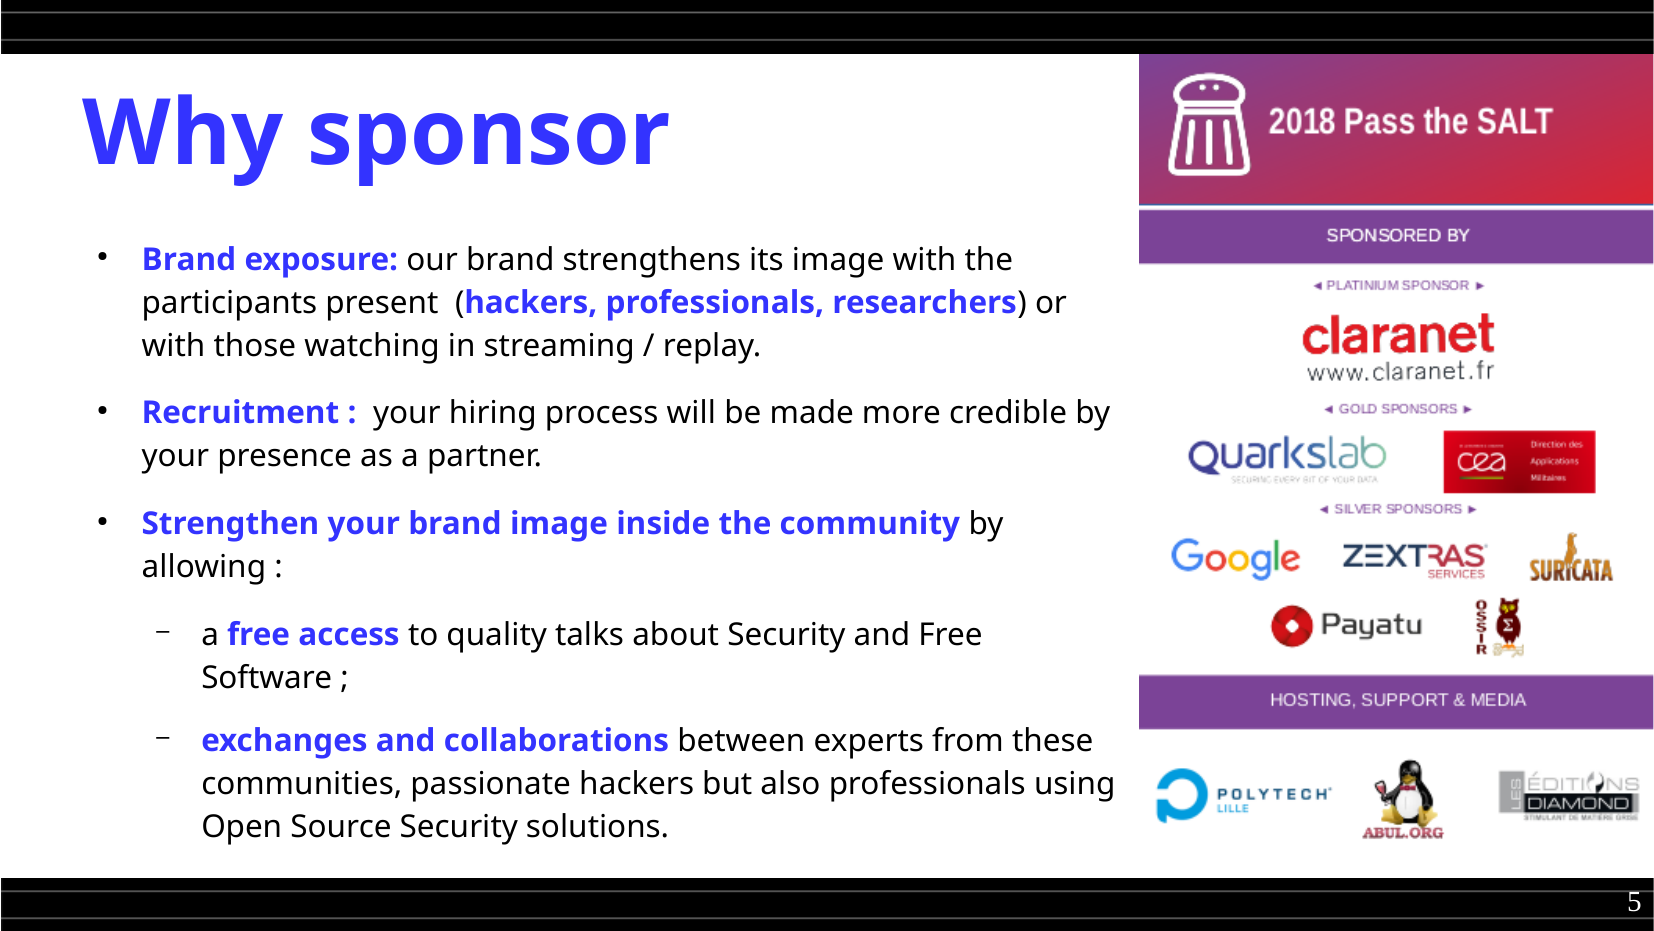

# Why sponsor
Brand exposure: our brand strengthens its image with the participants present (hackers, professionals, researchers) or with those watching in streaming / replay.
Recruitment : your hiring process will be made more credible by your presence as a partner.
Strengthen your brand image inside the community by allowing :
a free access to quality talks about Security and Free Software ;
exchanges and collaborations between experts from these communities, passionate hackers but also professionals using Open Source Security solutions.